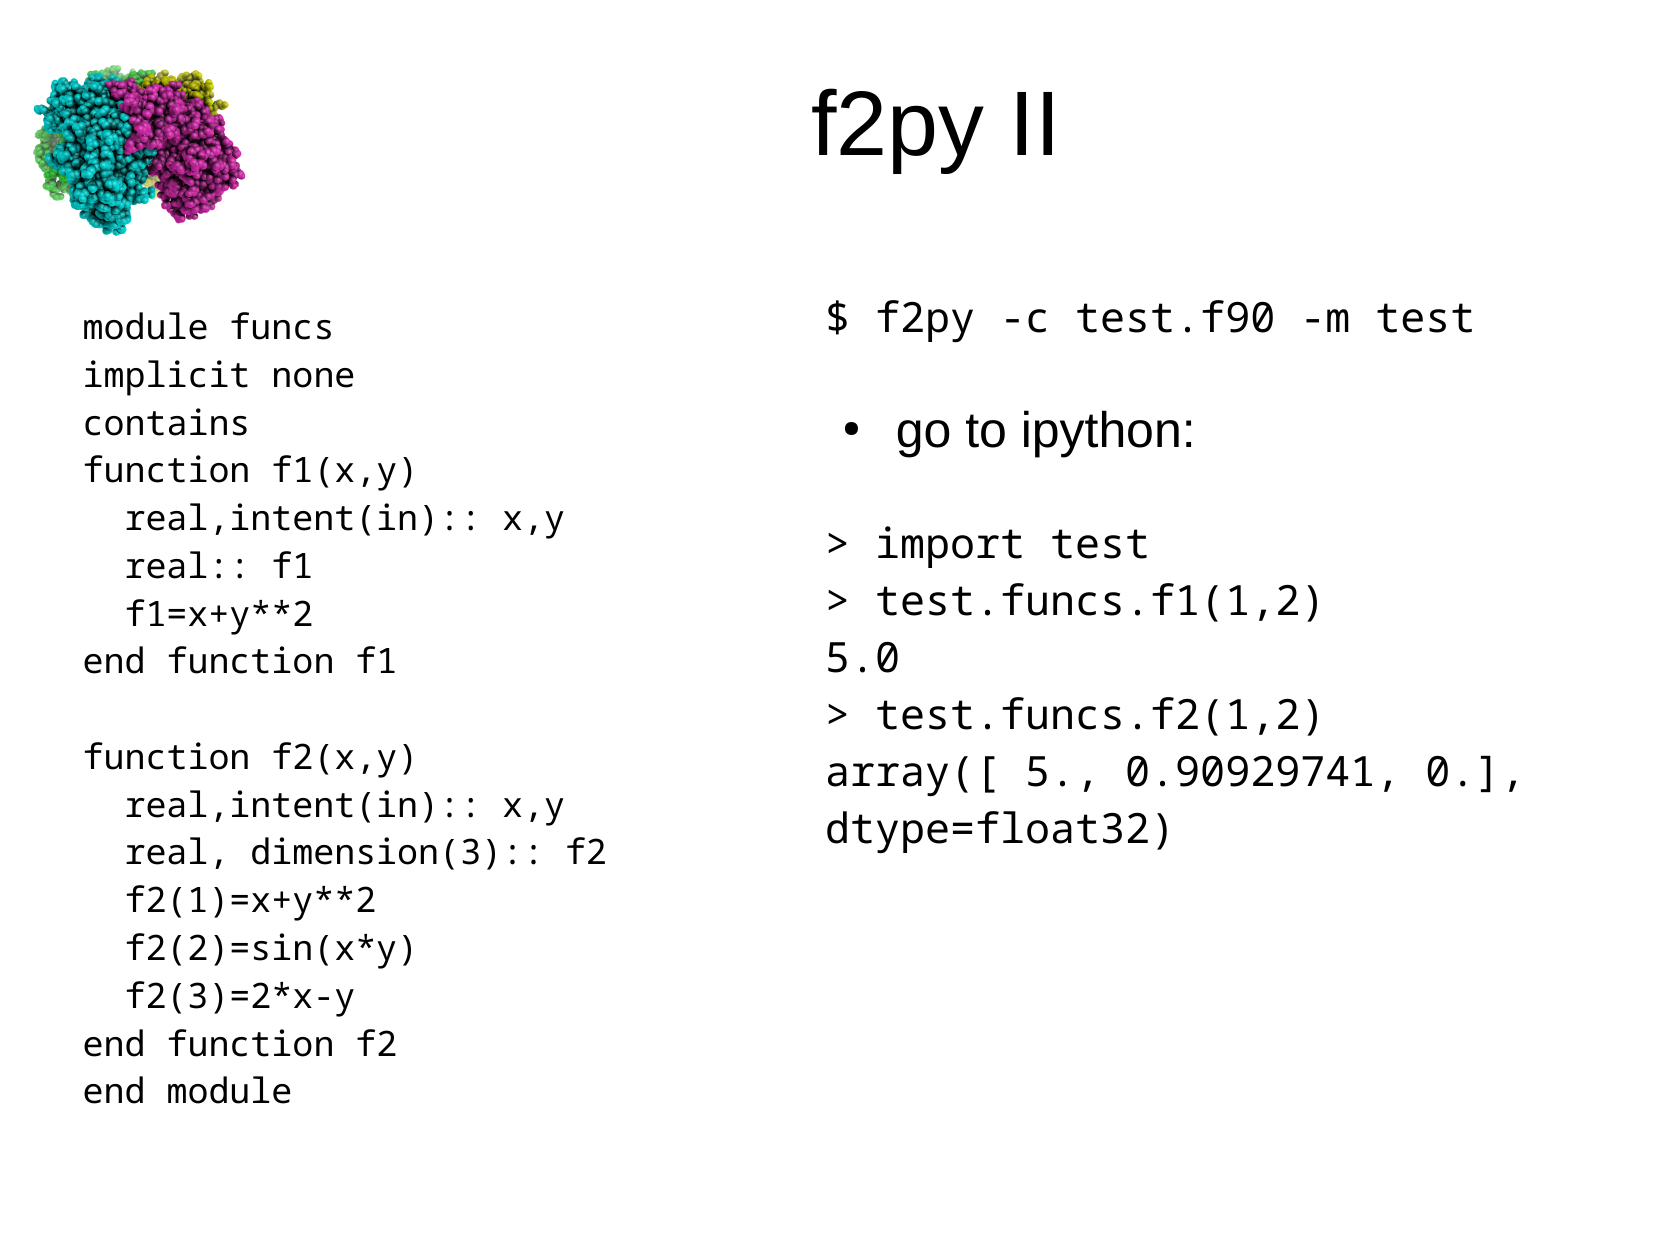

# f2py II
$ f2py -c test.f90 -m test
go to ipython:
> import test
> test.funcs.f1(1,2)
5.0
> test.funcs.f2(1,2)
array([ 5., 0.90929741, 0.], dtype=float32)
module funcs
implicit none
contains
function f1(x,y)
 real,intent(in):: x,y
 real:: f1
 f1=x+y**2
end function f1
function f2(x,y)
 real,intent(in):: x,y
 real, dimension(3):: f2
 f2(1)=x+y**2
 f2(2)=sin(x*y)
 f2(3)=2*x-y
end function f2
end module